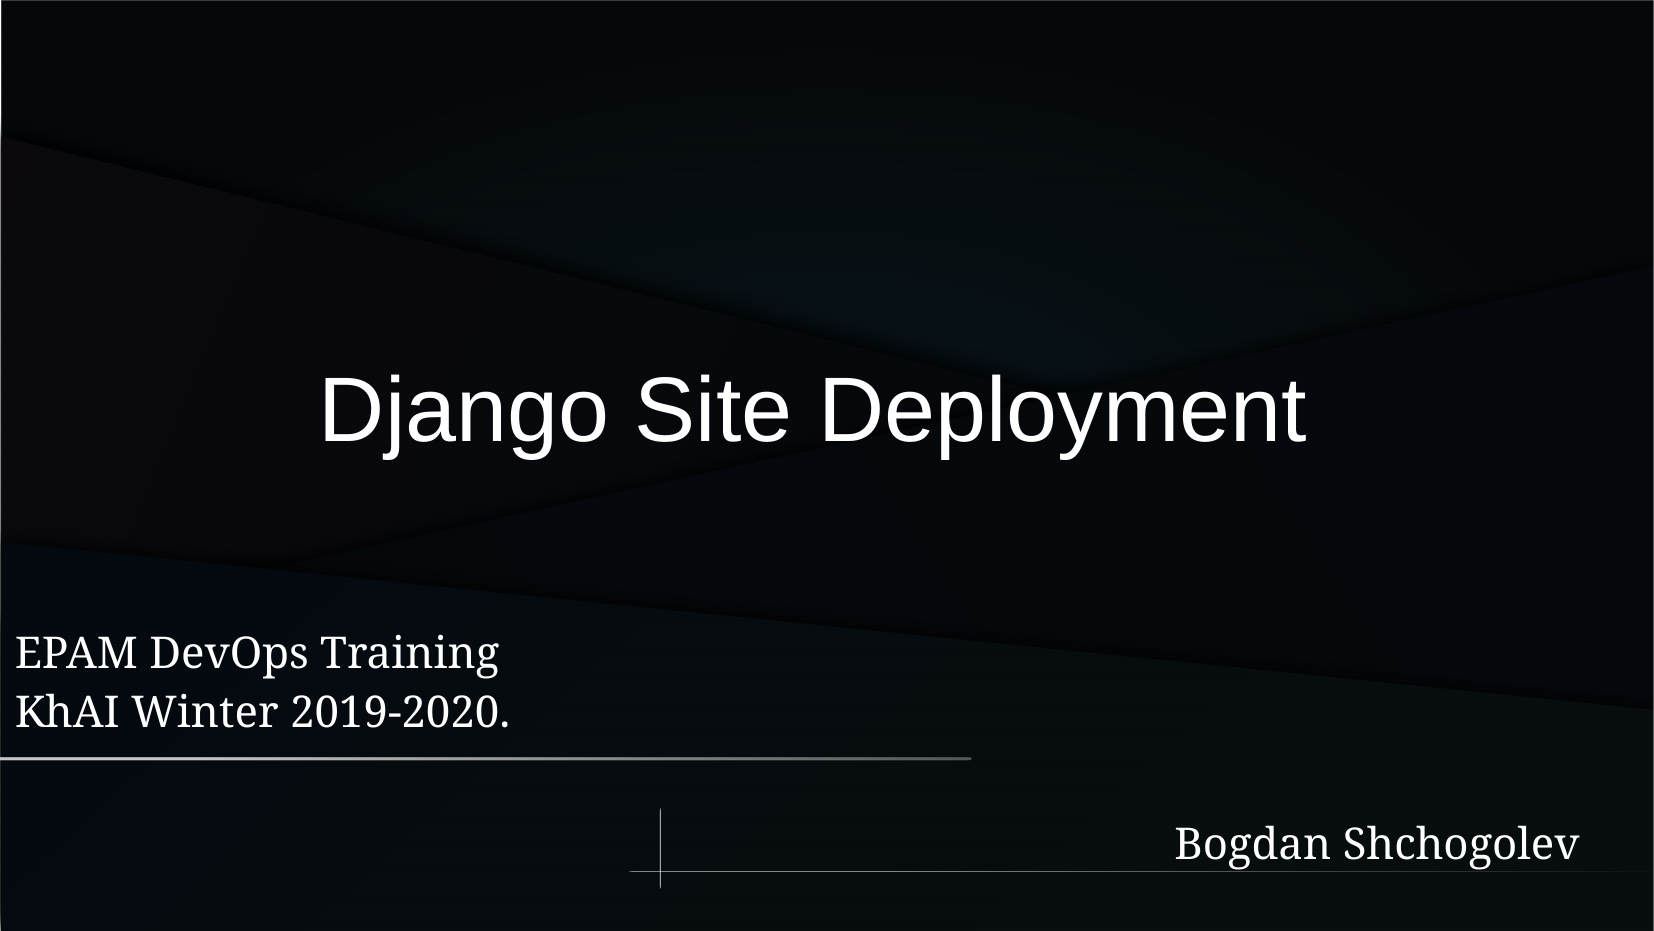

# Django Site Deployment
EPAM DevOps Training
KhAI Winter 2019-2020.
Bogdan Shchogolev